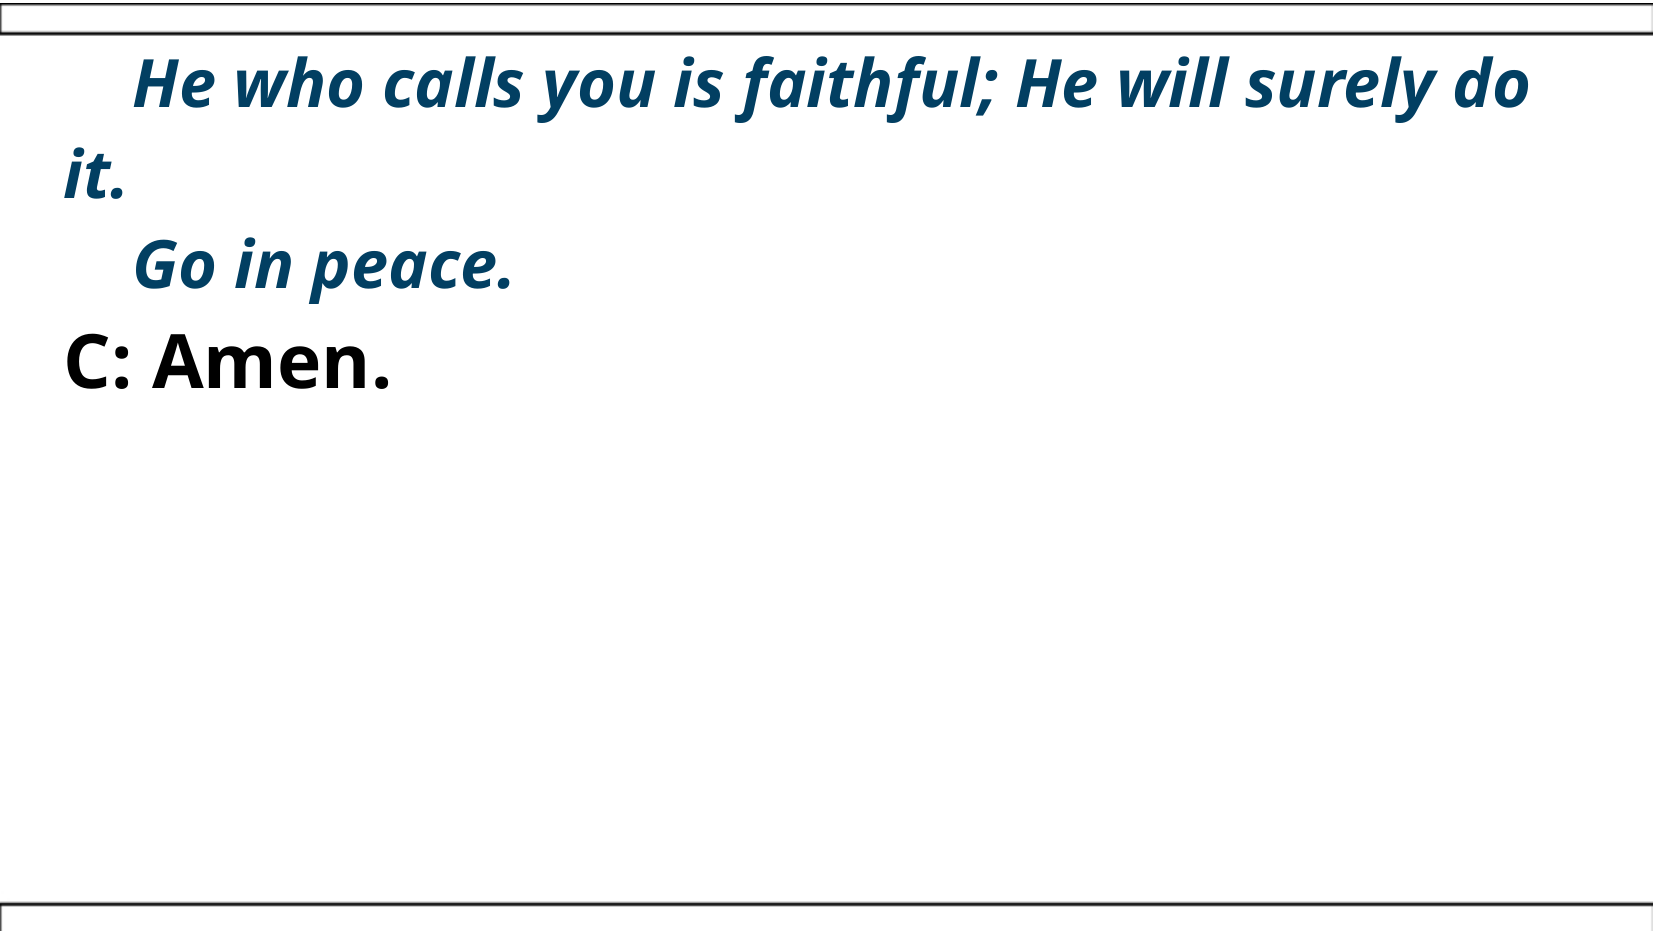

He who calls you is faithful; He will surely do it.
 Go in peace.
C: Amen.